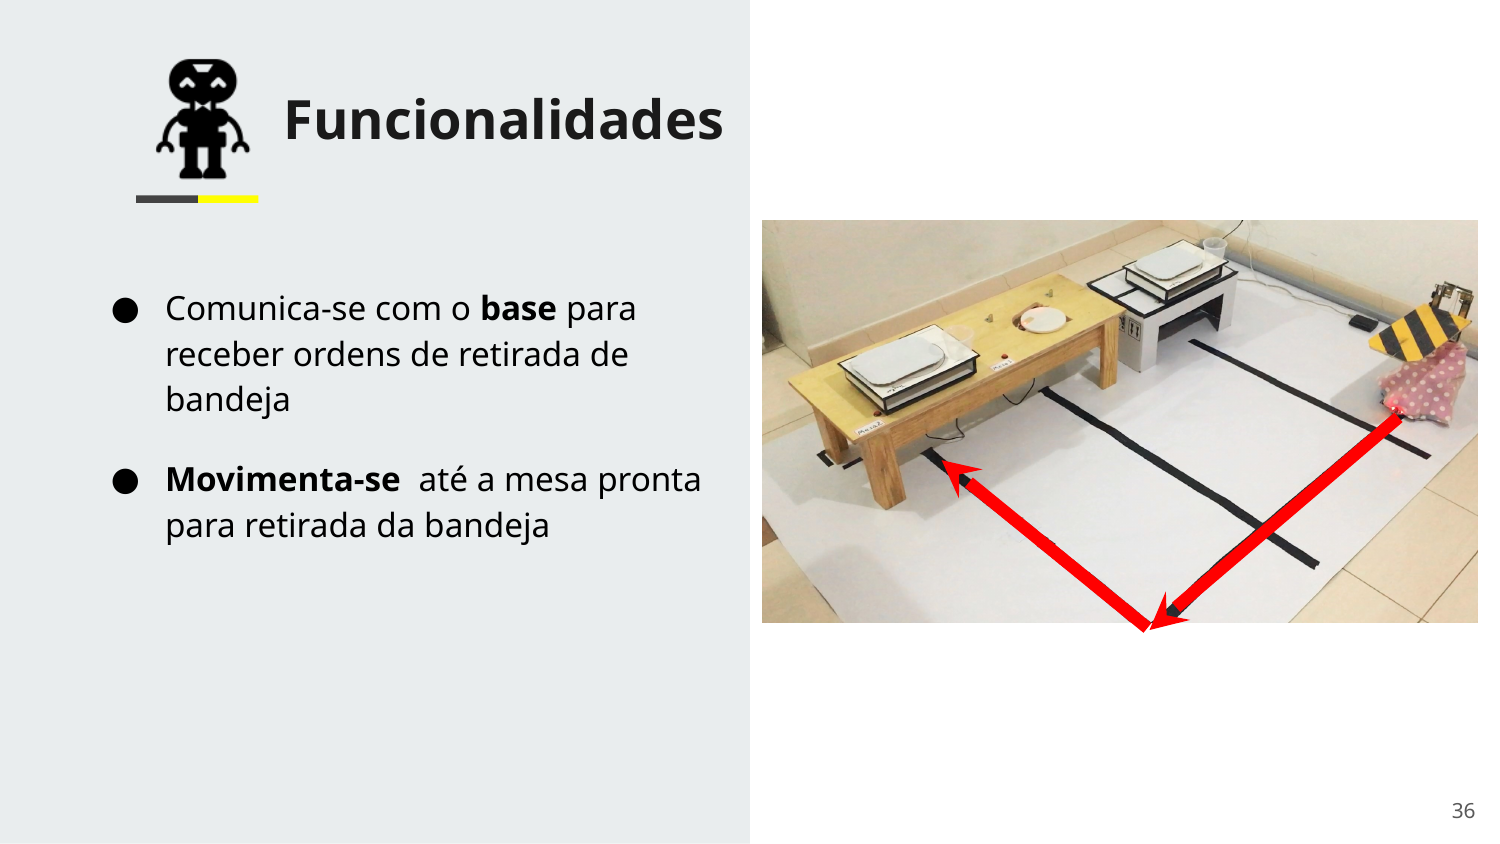

Funcionalidades
# Comunica-se com o base para receber ordens de retirada de bandeja
Movimenta-se até a mesa pronta para retirada da bandeja